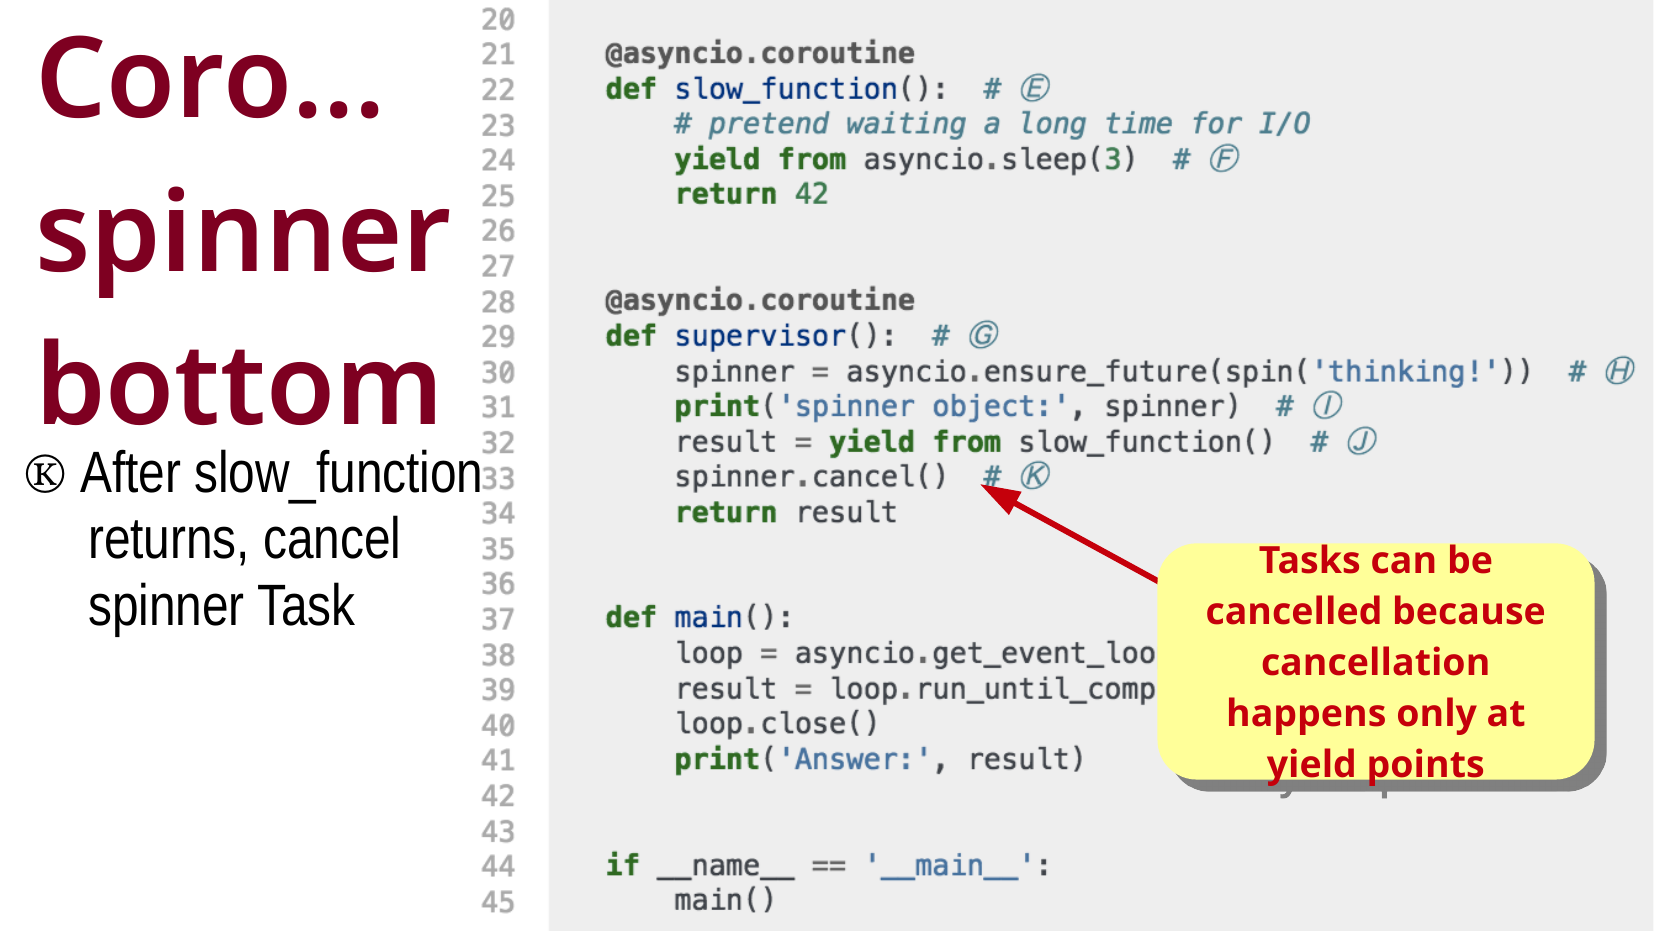

# Coro... spinner bottom
sleep() and
I/O functions
release the GIL
Ⓚ After slow_function returns, cancel spinner Task
Tasks can be cancelled because cancellation happens only at yield points